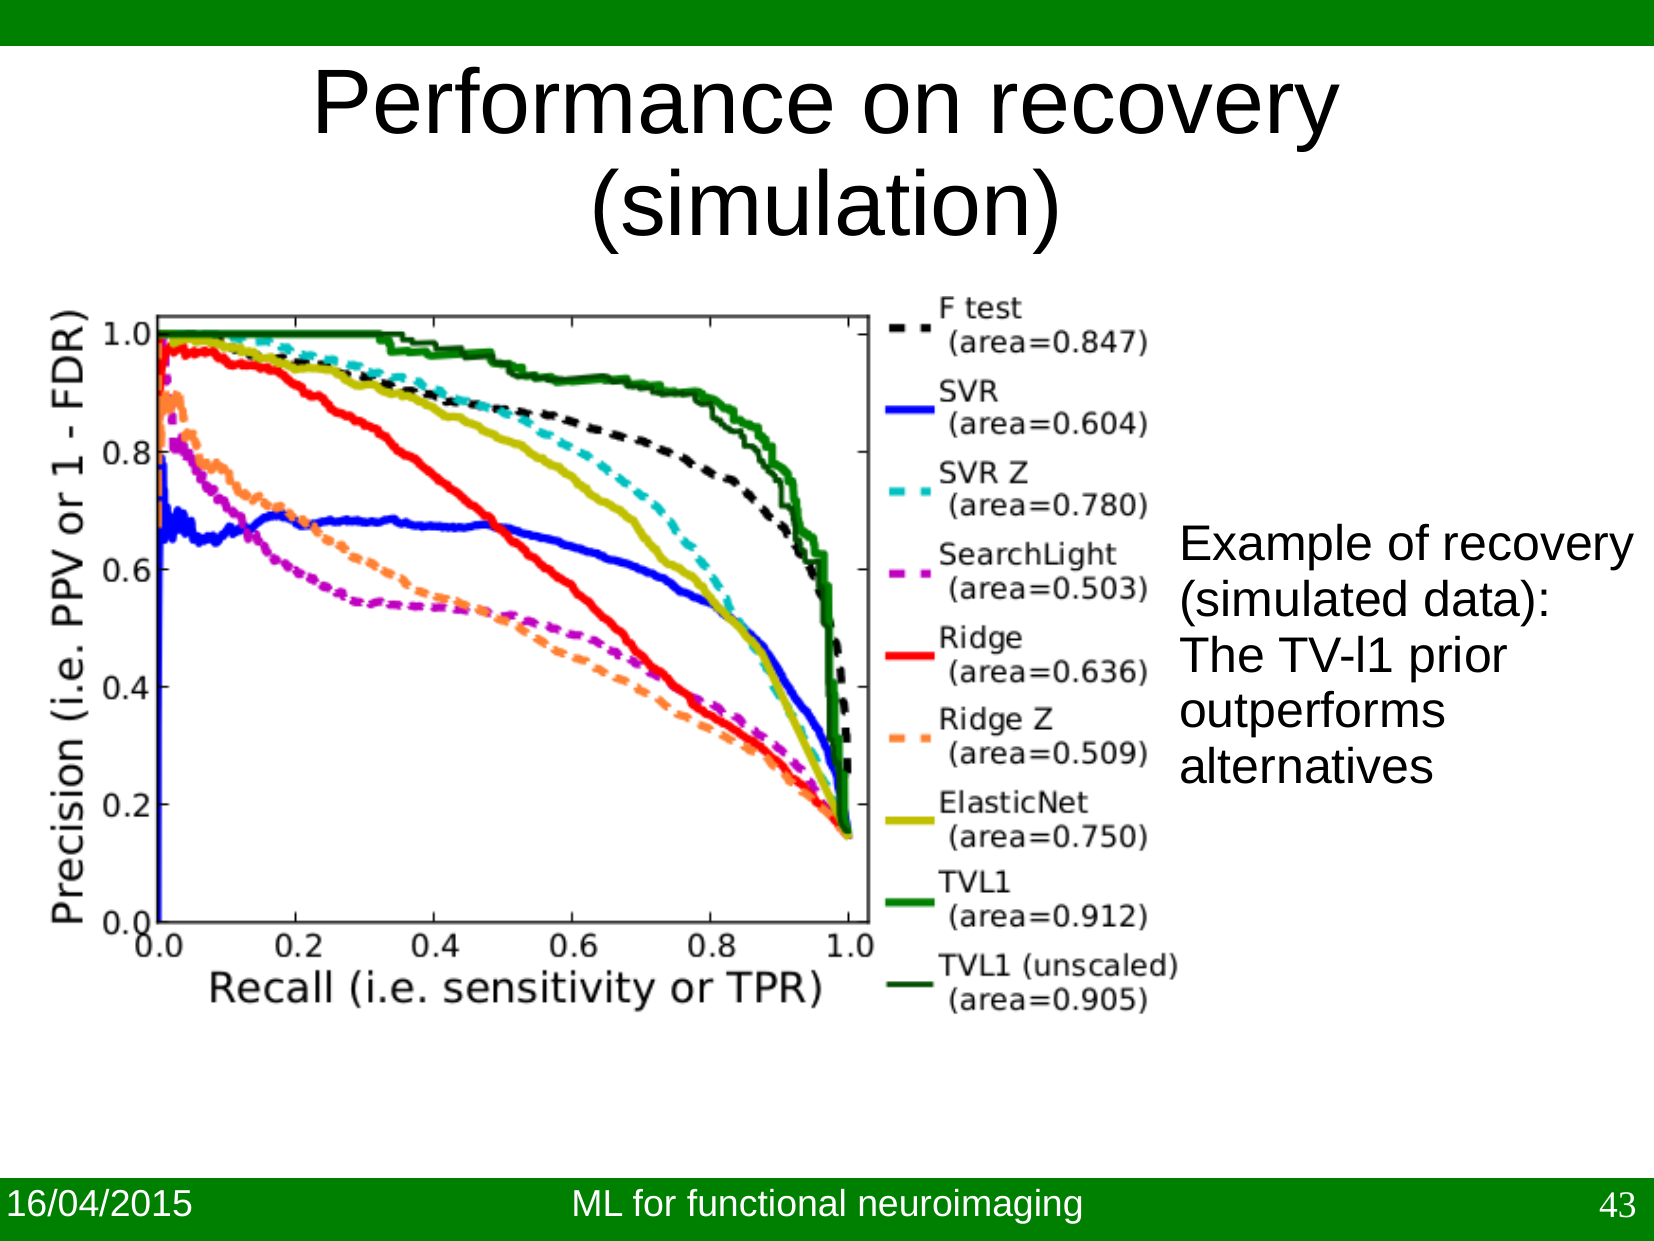

# Performance on recovery (simulation)
Example of recovery (simulated data):
The TV-l1 prior outperforms alternatives
43